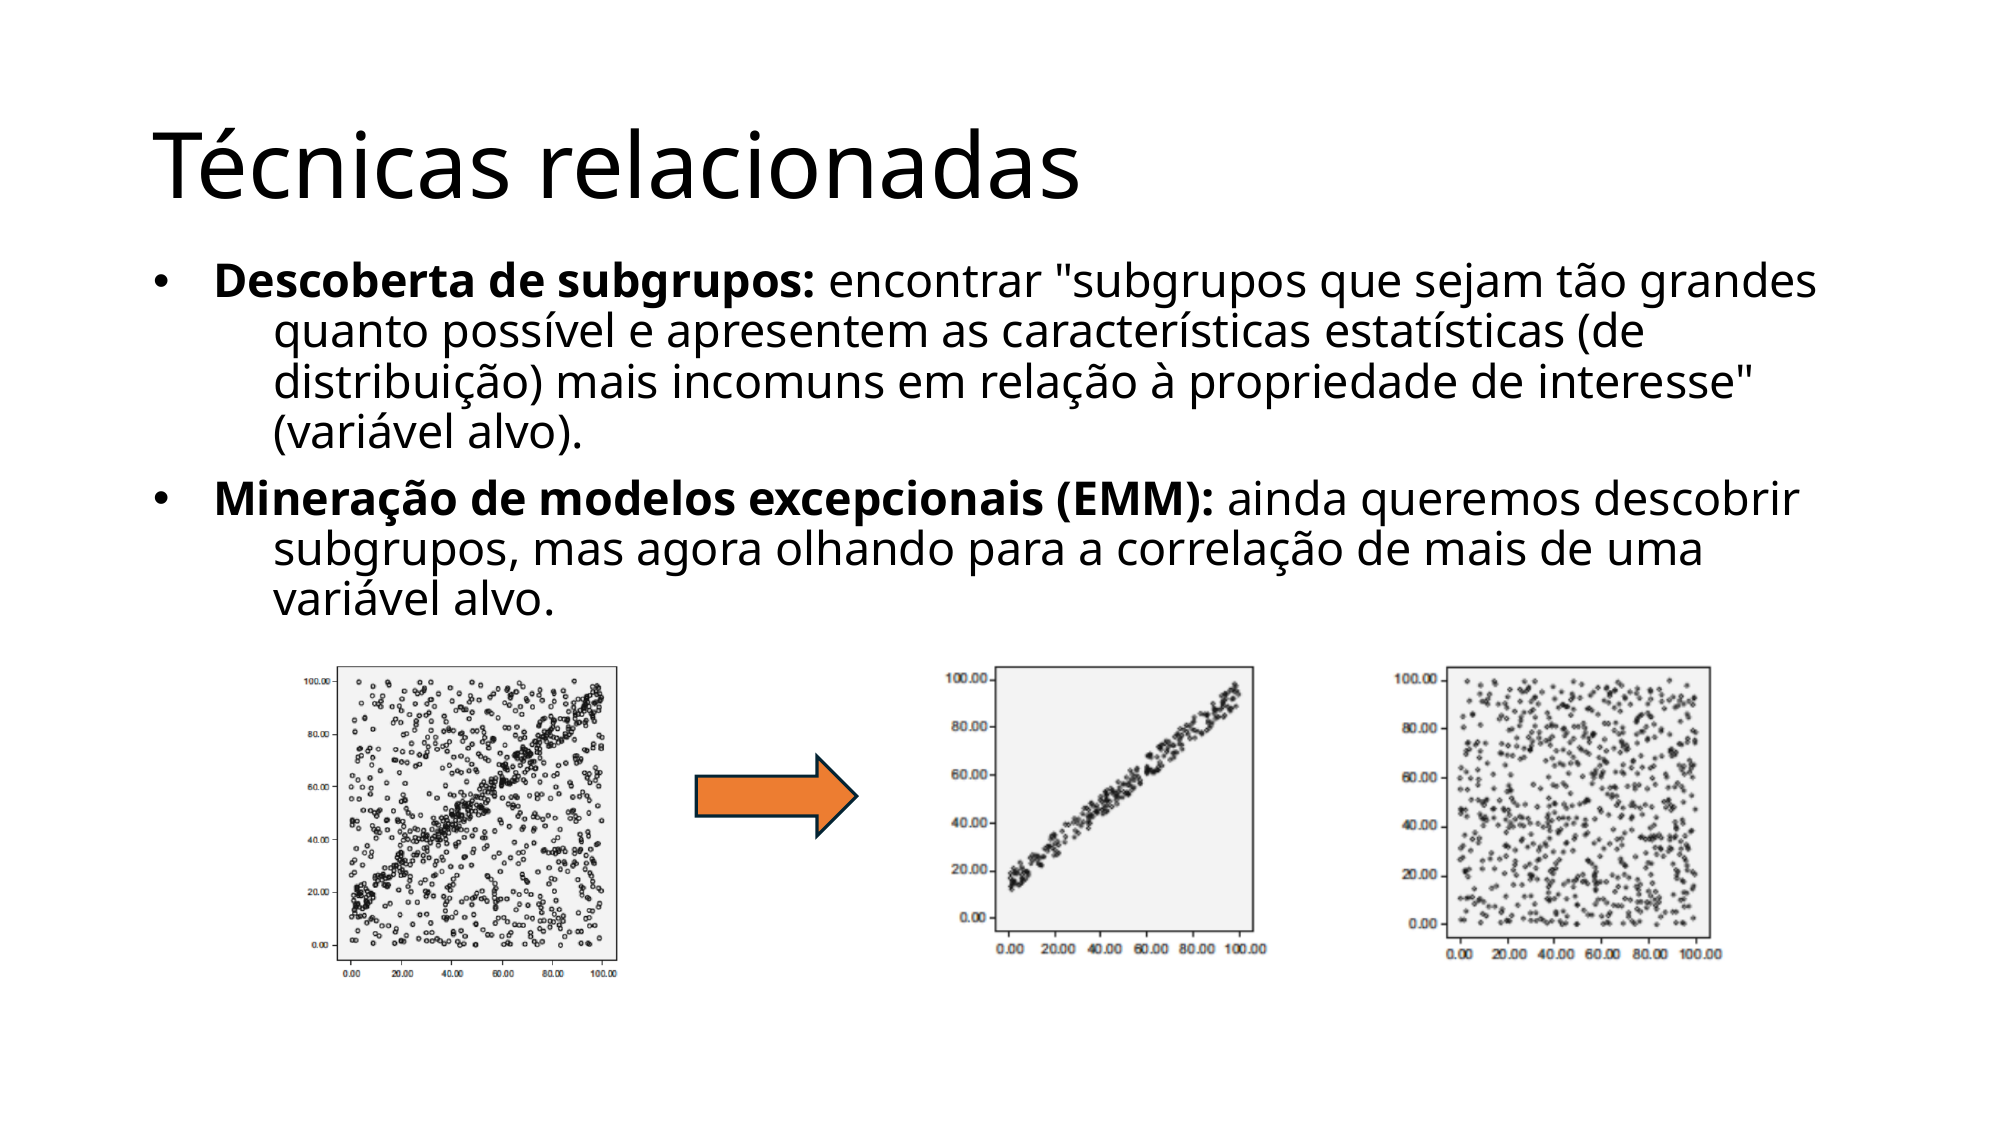

# Técnicas relacionadas
Descoberta de subgrupos: encontrar "subgrupos que sejam tão grandes quanto possível e apresentem as características estatísticas (de distribuição) mais incomuns em relação à propriedade de interesse" (variável alvo).
Mineração de modelos excepcionais (EMM): ainda queremos descobrir subgrupos, mas agora olhando para a correlação de mais de uma variável alvo.